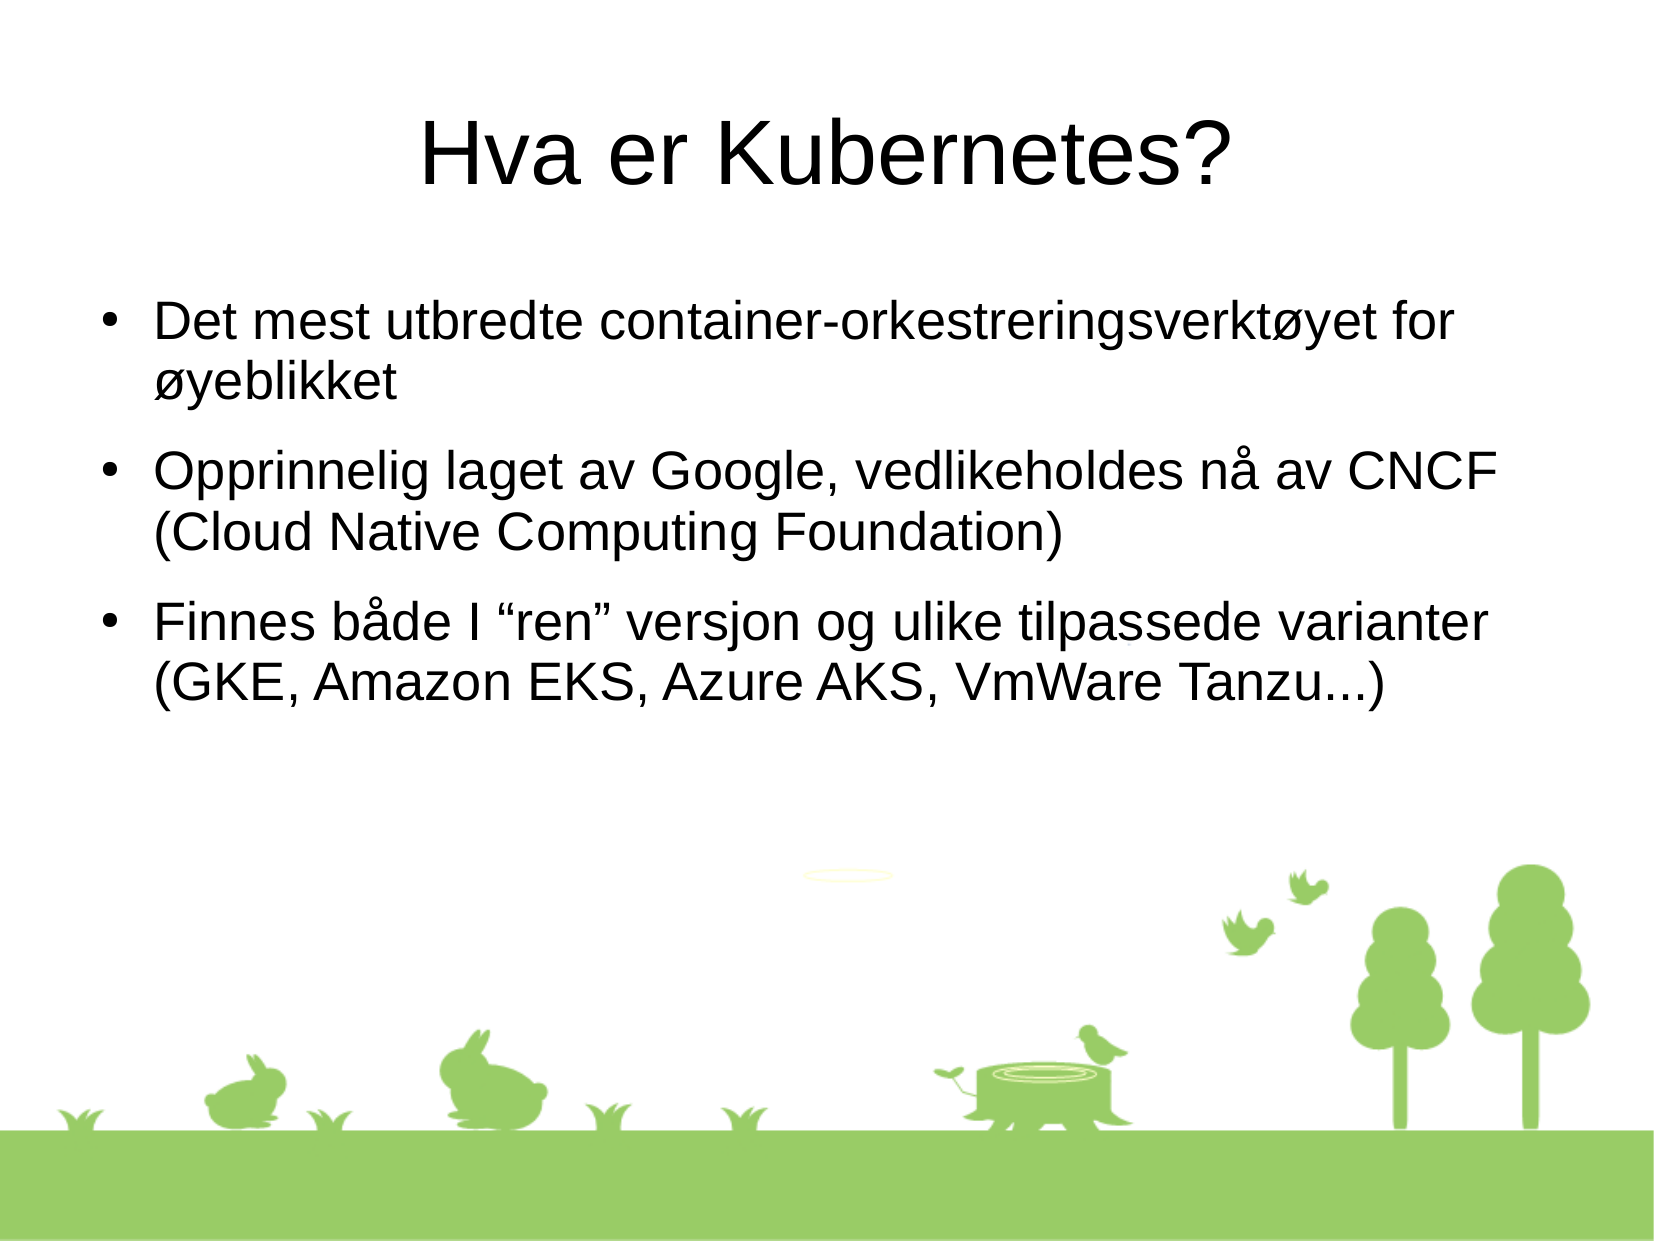

# Hva er Kubernetes?
Det mest utbredte container-orkestreringsverktøyet for øyeblikket
Opprinnelig laget av Google, vedlikeholdes nå av CNCF (Cloud Native Computing Foundation)
Finnes både I “ren” versjon og ulike tilpassede varianter (GKE, Amazon EKS, Azure AKS, VmWare Tanzu...)